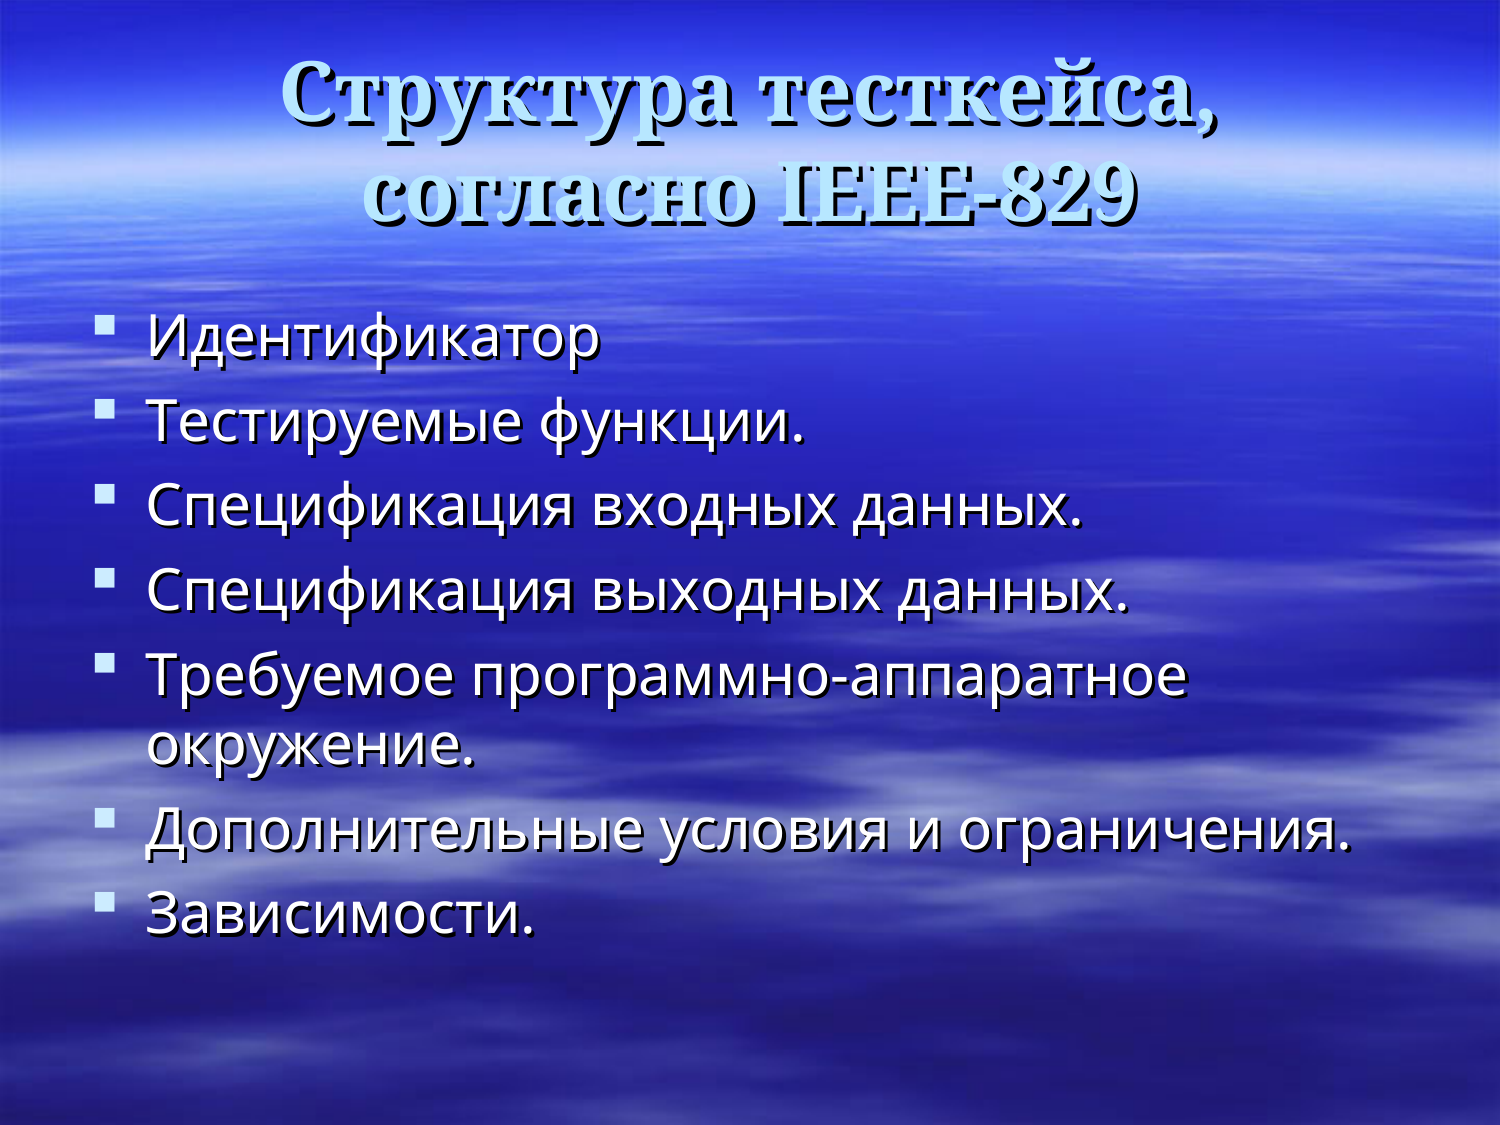

# Структура тесткейса, согласно IEEE-829
Идентификатор
Тестируемые функции.
Спецификация входных данных.
Спецификация выходных данных.
Требуемое программно-аппаратное окружение.
Дополнительные условия и ограничения.
Зависимости.